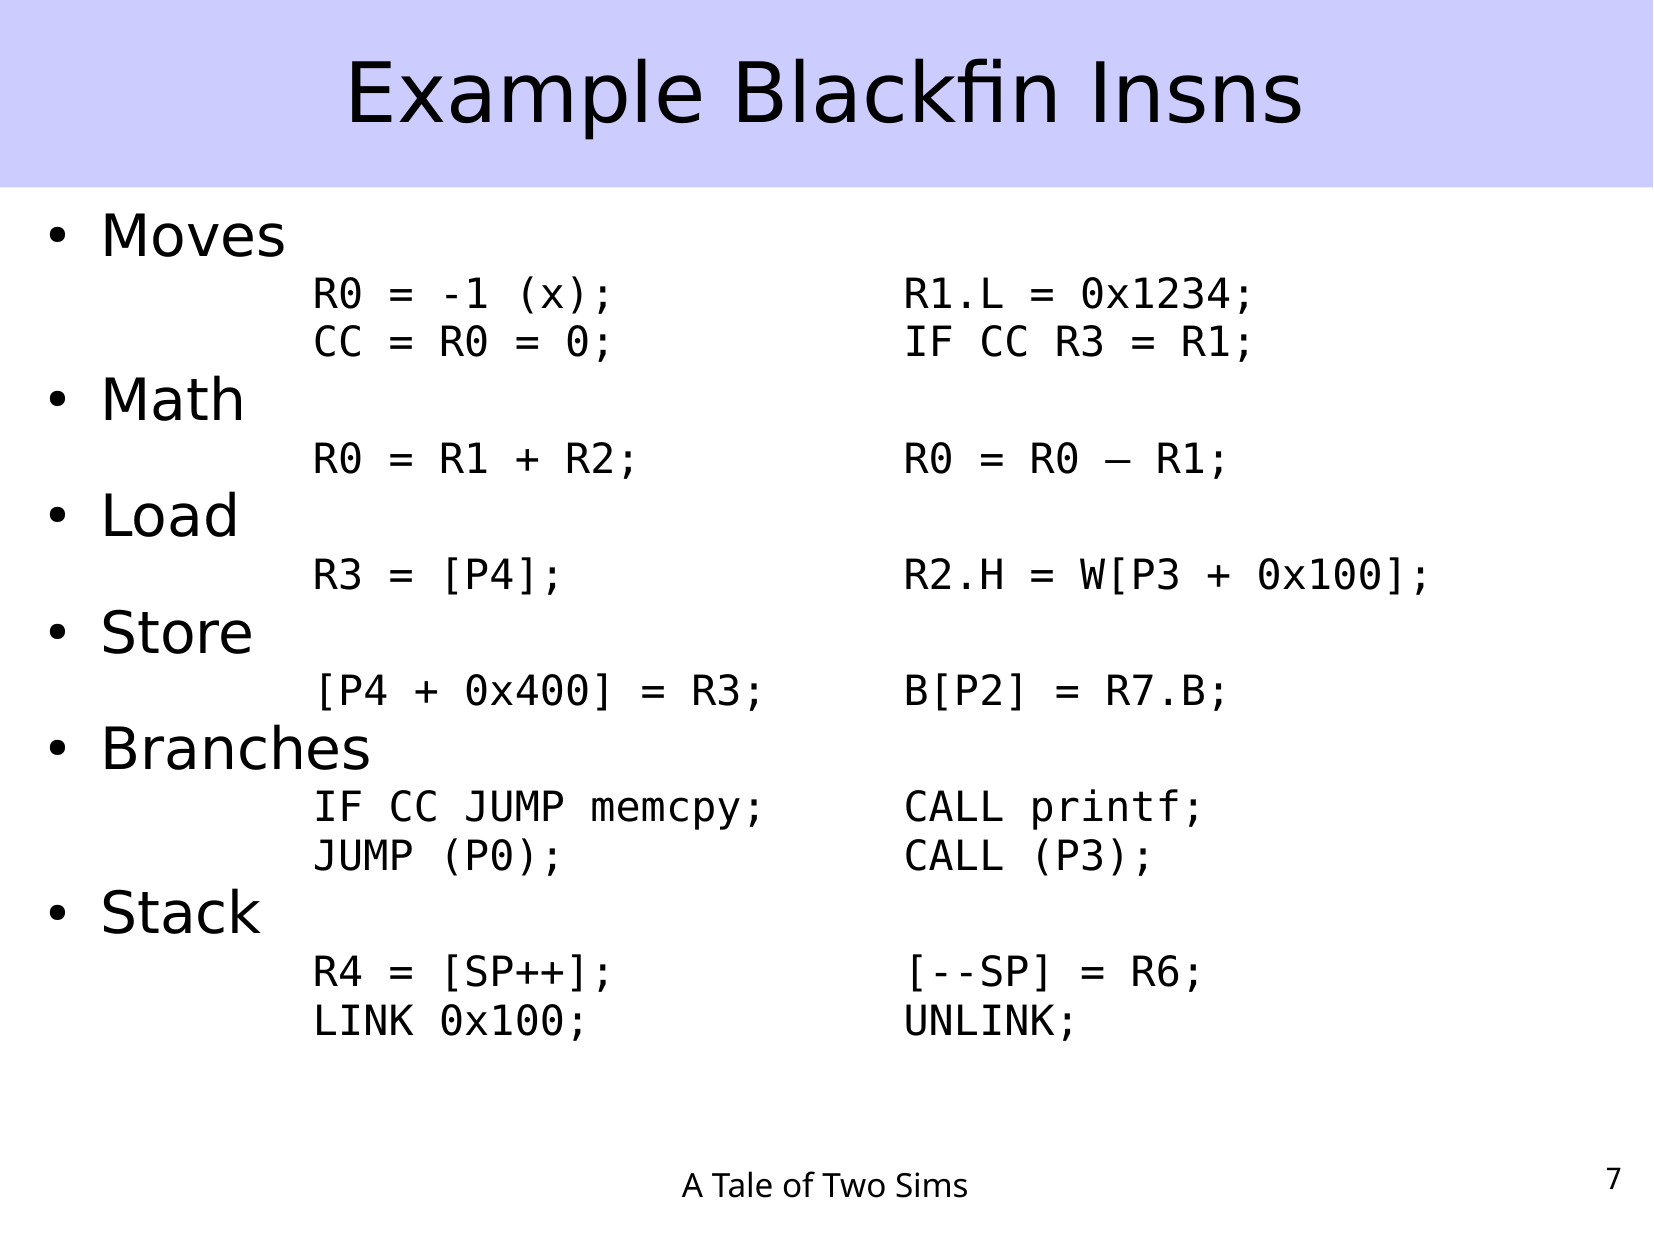

# Example Blackfin Insns
Moves
R0 = -1 (x);				R1.L = 0x1234;
CC = R0 = 0;				IF CC R3 = R1;
Math
R0 = R1 + R2;				R0 = R0 – R1;
Load
R3 = [P4];					R2.H = W[P3 + 0x100];
Store
[P4 + 0x400] = R3;		B[P2] = R7.B;
Branches
IF CC JUMP memcpy;		CALL printf;
JUMP (P0);					CALL (P3);
Stack
R4 = [SP++];				[--SP] = R6;
LINK 0x100;					UNLINK;
7